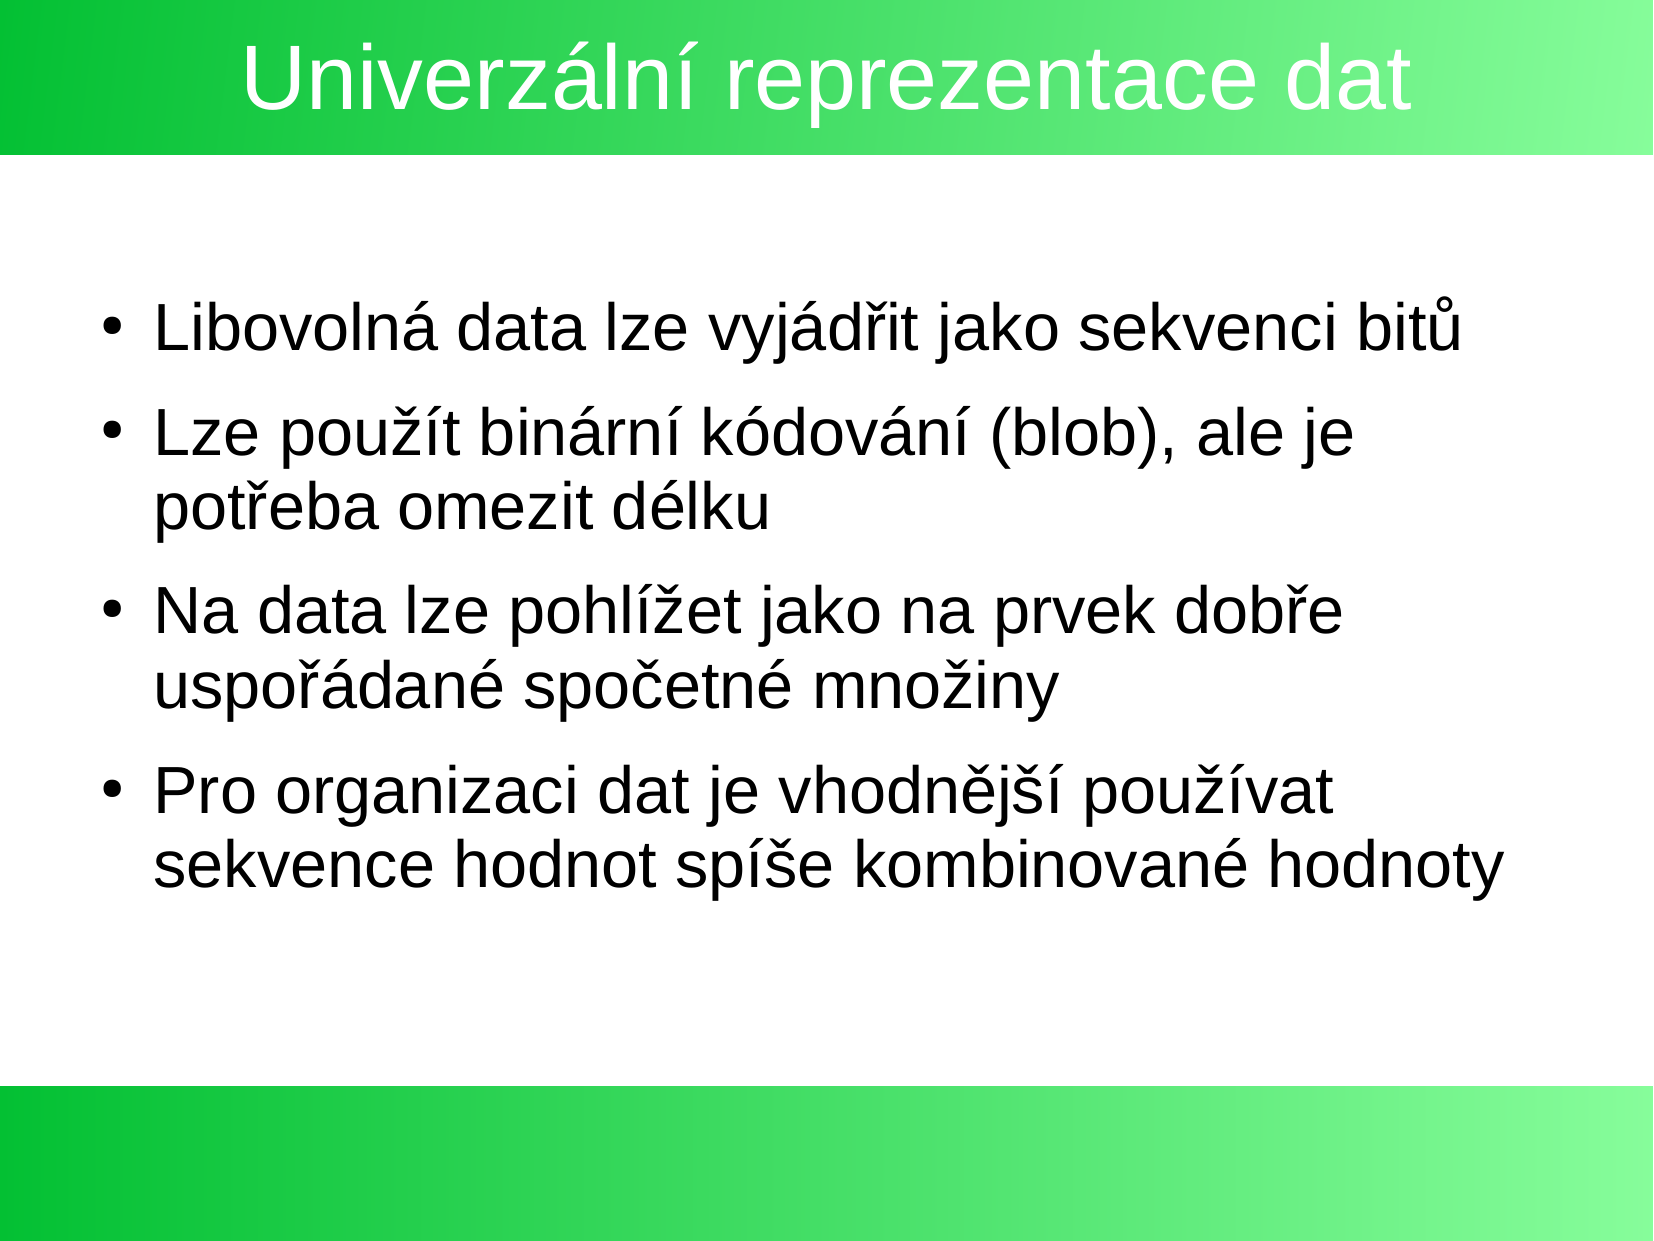

# Univerzální reprezentace dat
Libovolná data lze vyjádřit jako sekvenci bitů
Lze použít binární kódování (blob), ale je potřeba omezit délku
Na data lze pohlížet jako na prvek dobře uspořádané spočetné množiny
Pro organizaci dat je vhodnější používat sekvence hodnot spíše kombinované hodnoty